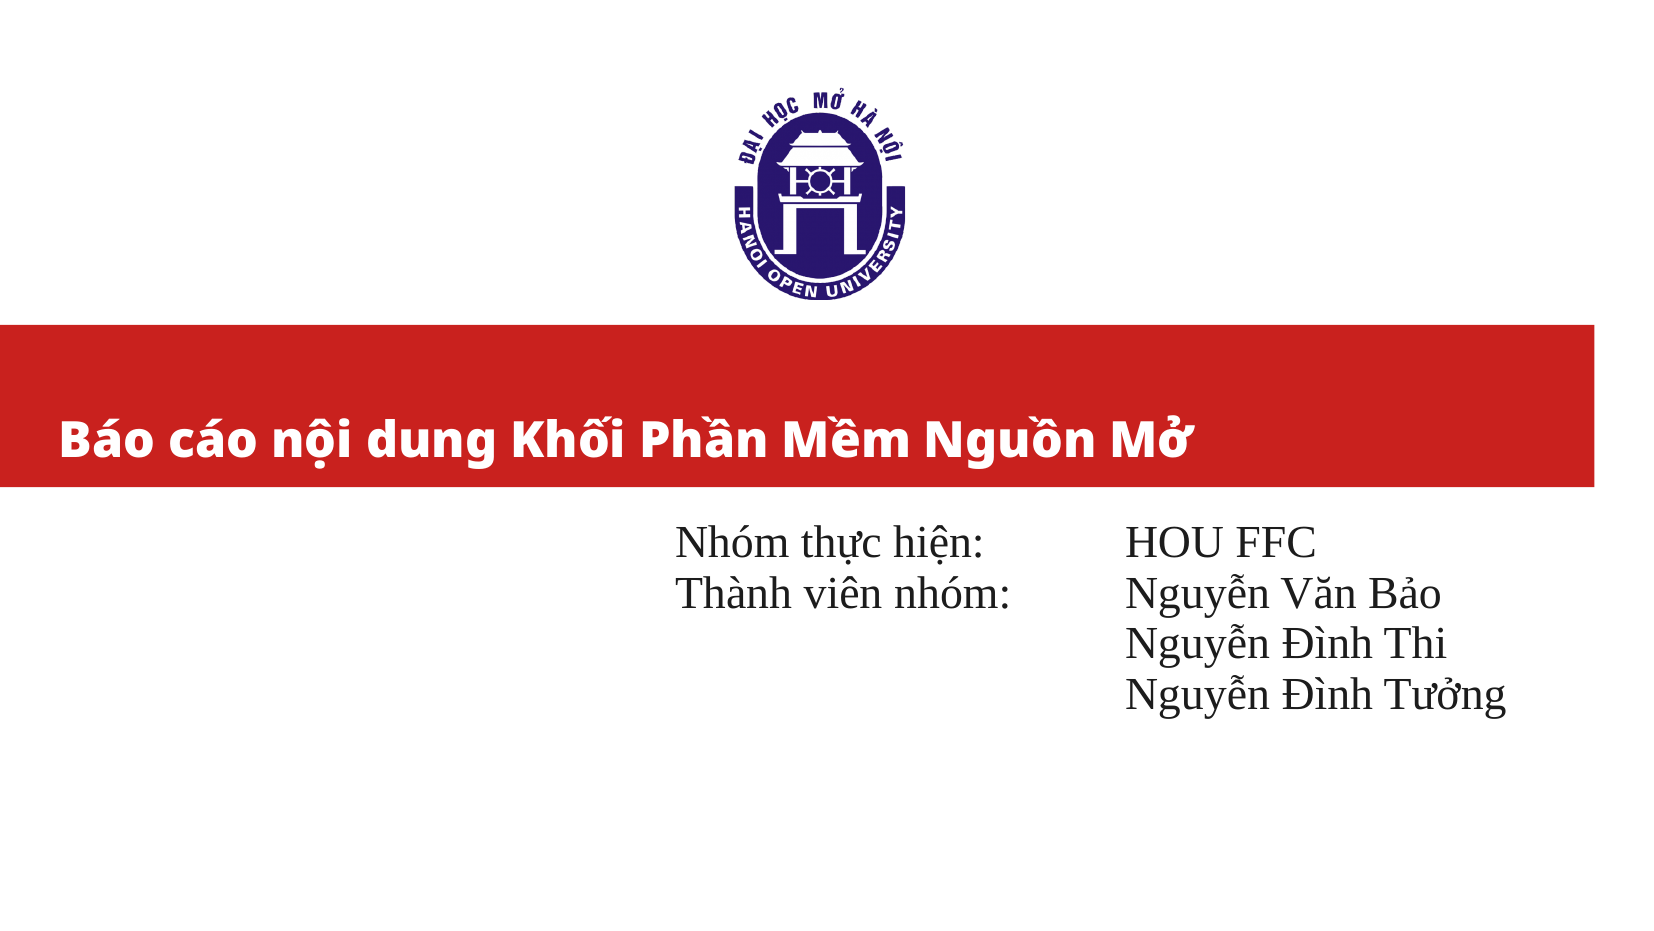

# Báo cáo nội dung Khối Phần Mềm Nguồn Mở
Nhóm thực hiện:	 	HOU FFC
Thành viên nhóm:		Nguyễn Văn Bảo
						Nguyễn Đình Thi
						Nguyễn Đình Tưởng